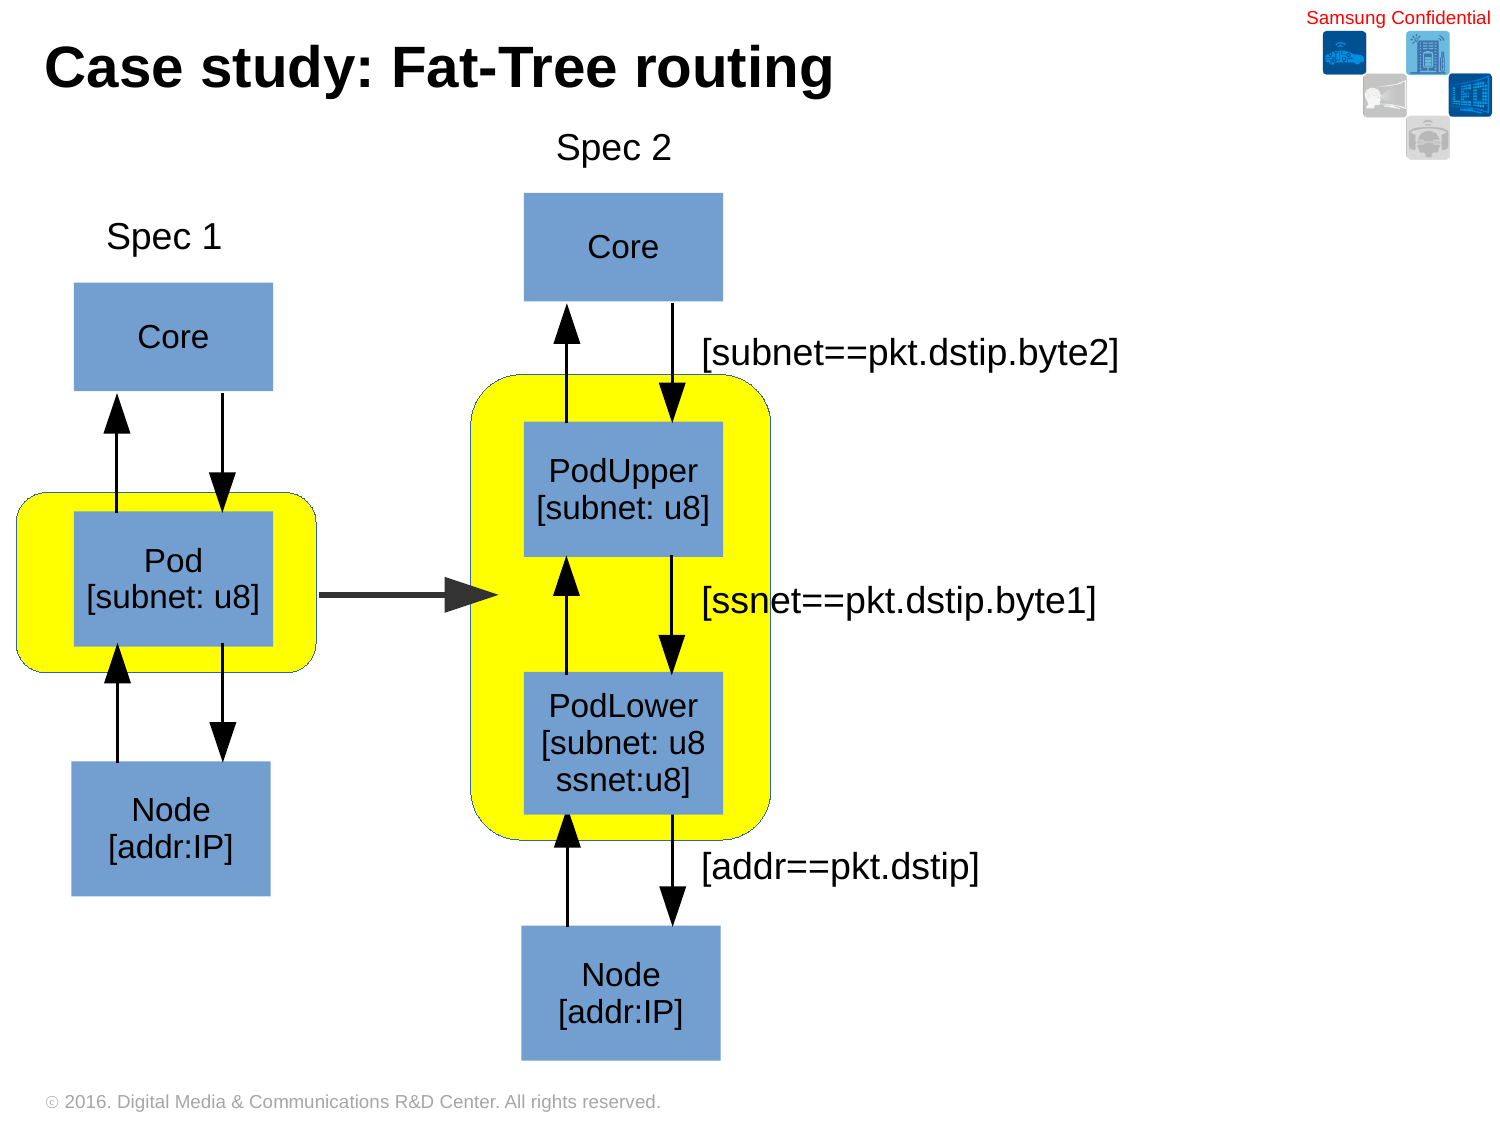

# Case study: Fat-Tree routing
Spec 2
Core
Spec 1
Core
[subnet==pkt.dstip.byte2]
PodUpper
[subnet: u8]
Pod
[subnet: u8]
[ssnet==pkt.dstip.byte1]
PodLower
[subnet: u8
ssnet:u8]
Node
[addr:IP]
[addr==pkt.dstip]
Node
[addr:IP]